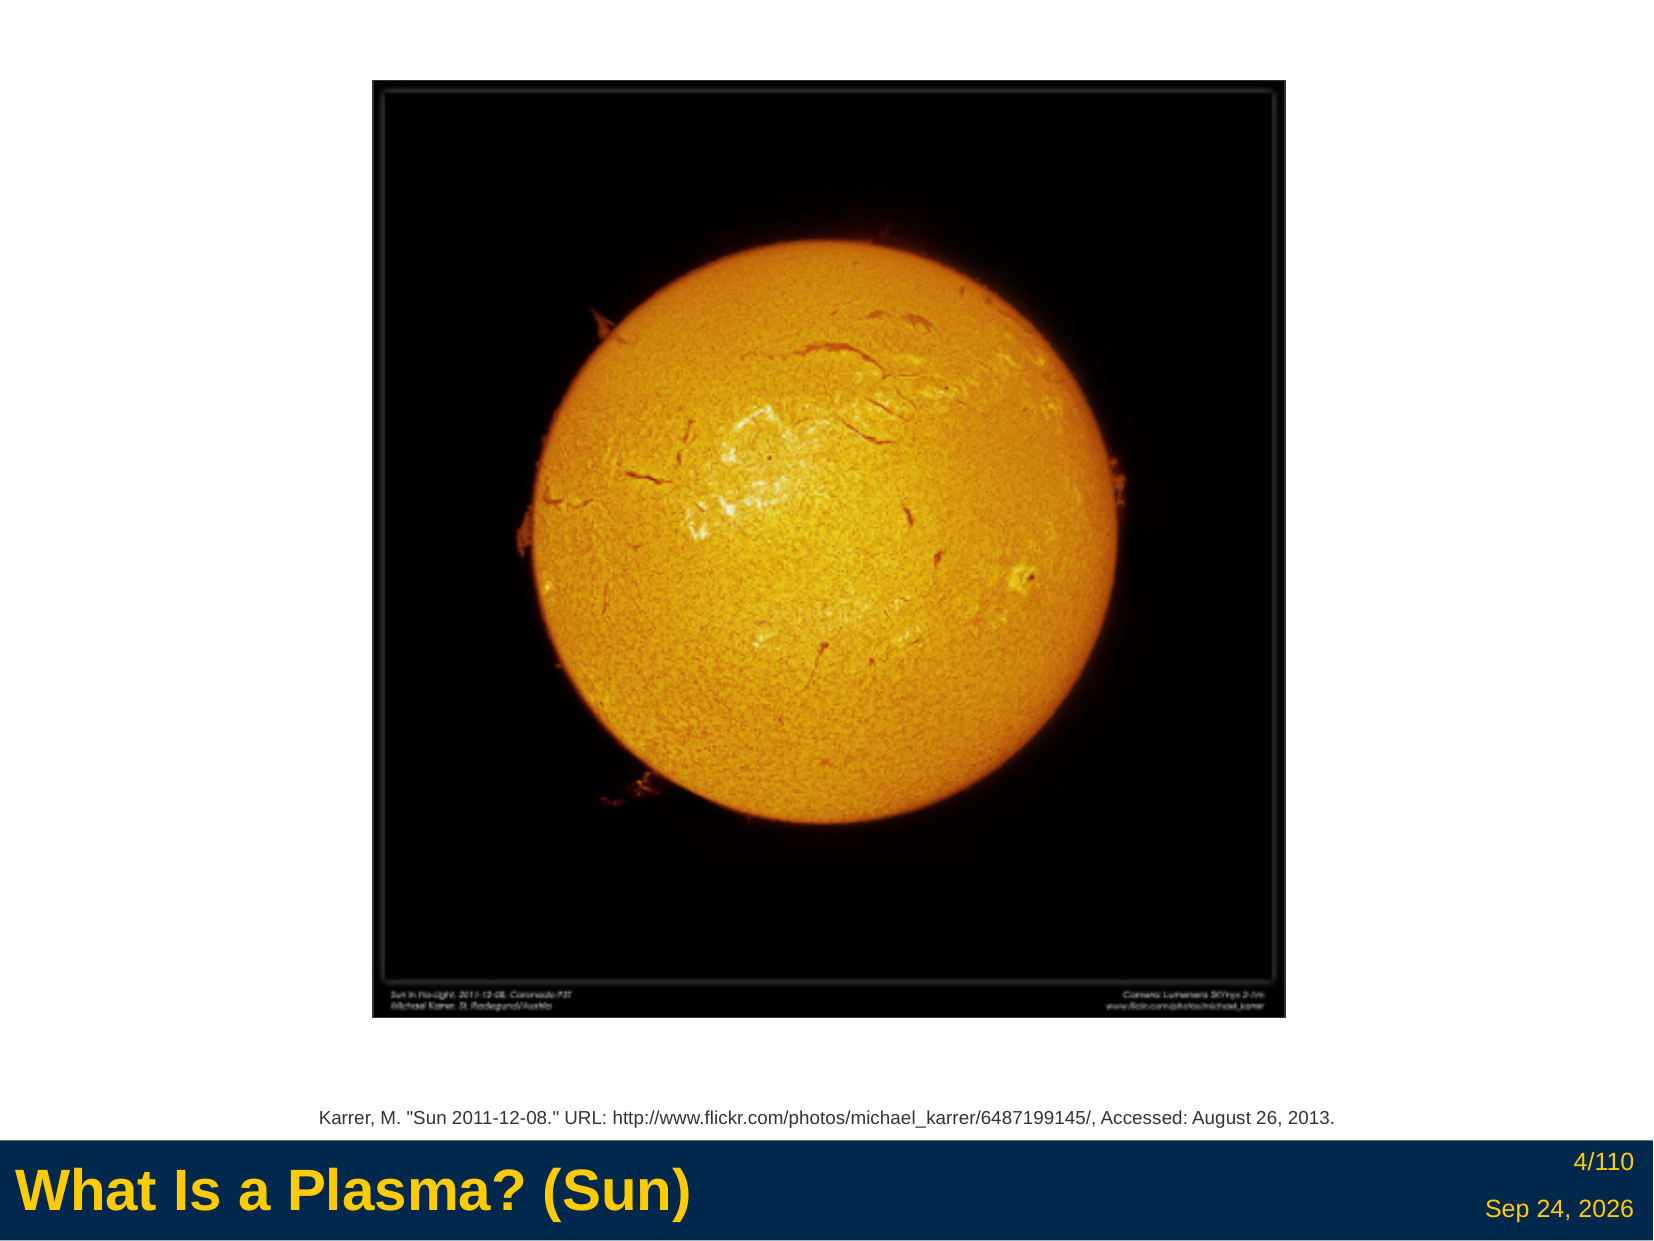

Karrer, M. "Sun 2011-12-08." URL: http://www.flickr.com/photos/michael_karrer/6487199145/, Accessed: August 26, 2013.
# What Is a Plasma? (Sun)
4